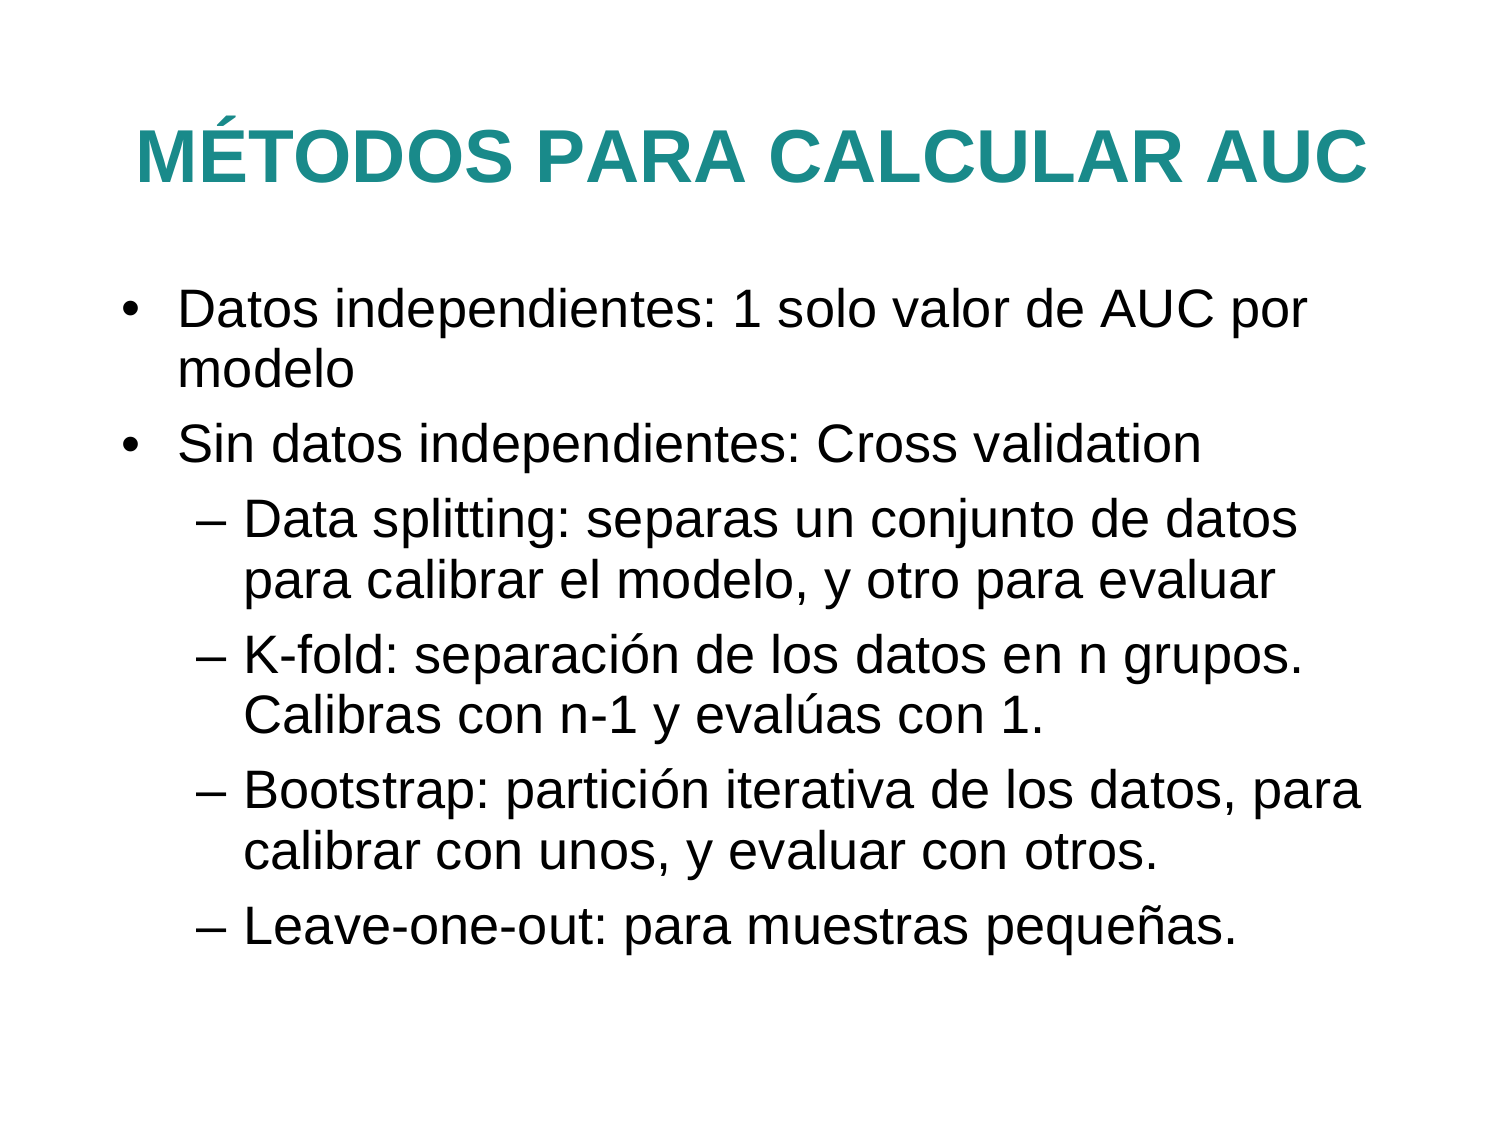

# MÉTODOS PARA CALCULAR AUC
Datos independientes: 1 solo valor de AUC por modelo
Sin datos independientes: Cross validation
Data splitting: separas un conjunto de datos para calibrar el modelo, y otro para evaluar
K-fold: separación de los datos en n grupos. Calibras con n-1 y evalúas con 1.
Bootstrap: partición iterativa de los datos, para calibrar con unos, y evaluar con otros.
Leave-one-out: para muestras pequeñas.